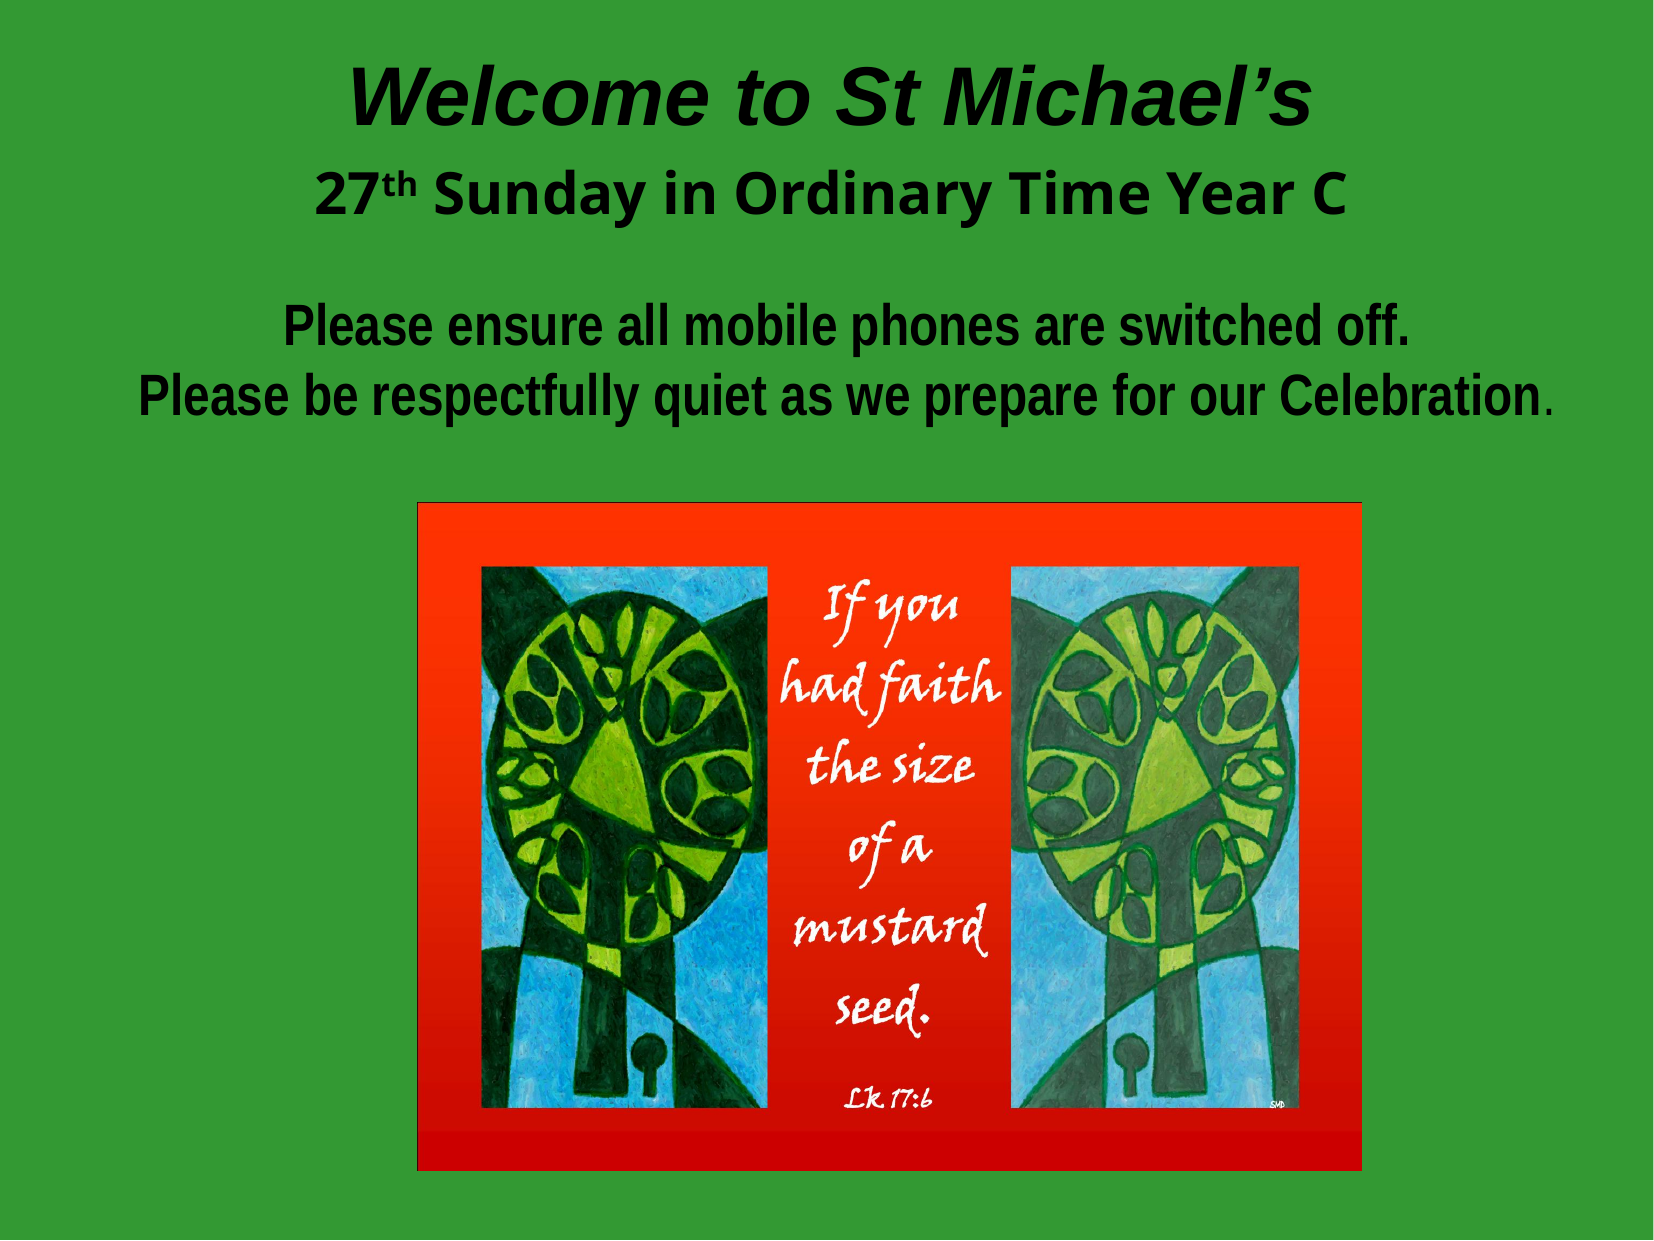

# Welcome to St Michael’s
27th Sunday in Ordinary Time Year C
Please ensure all mobile phones are switched off.
 Please be respectfully quiet as we prepare for our Celebration.